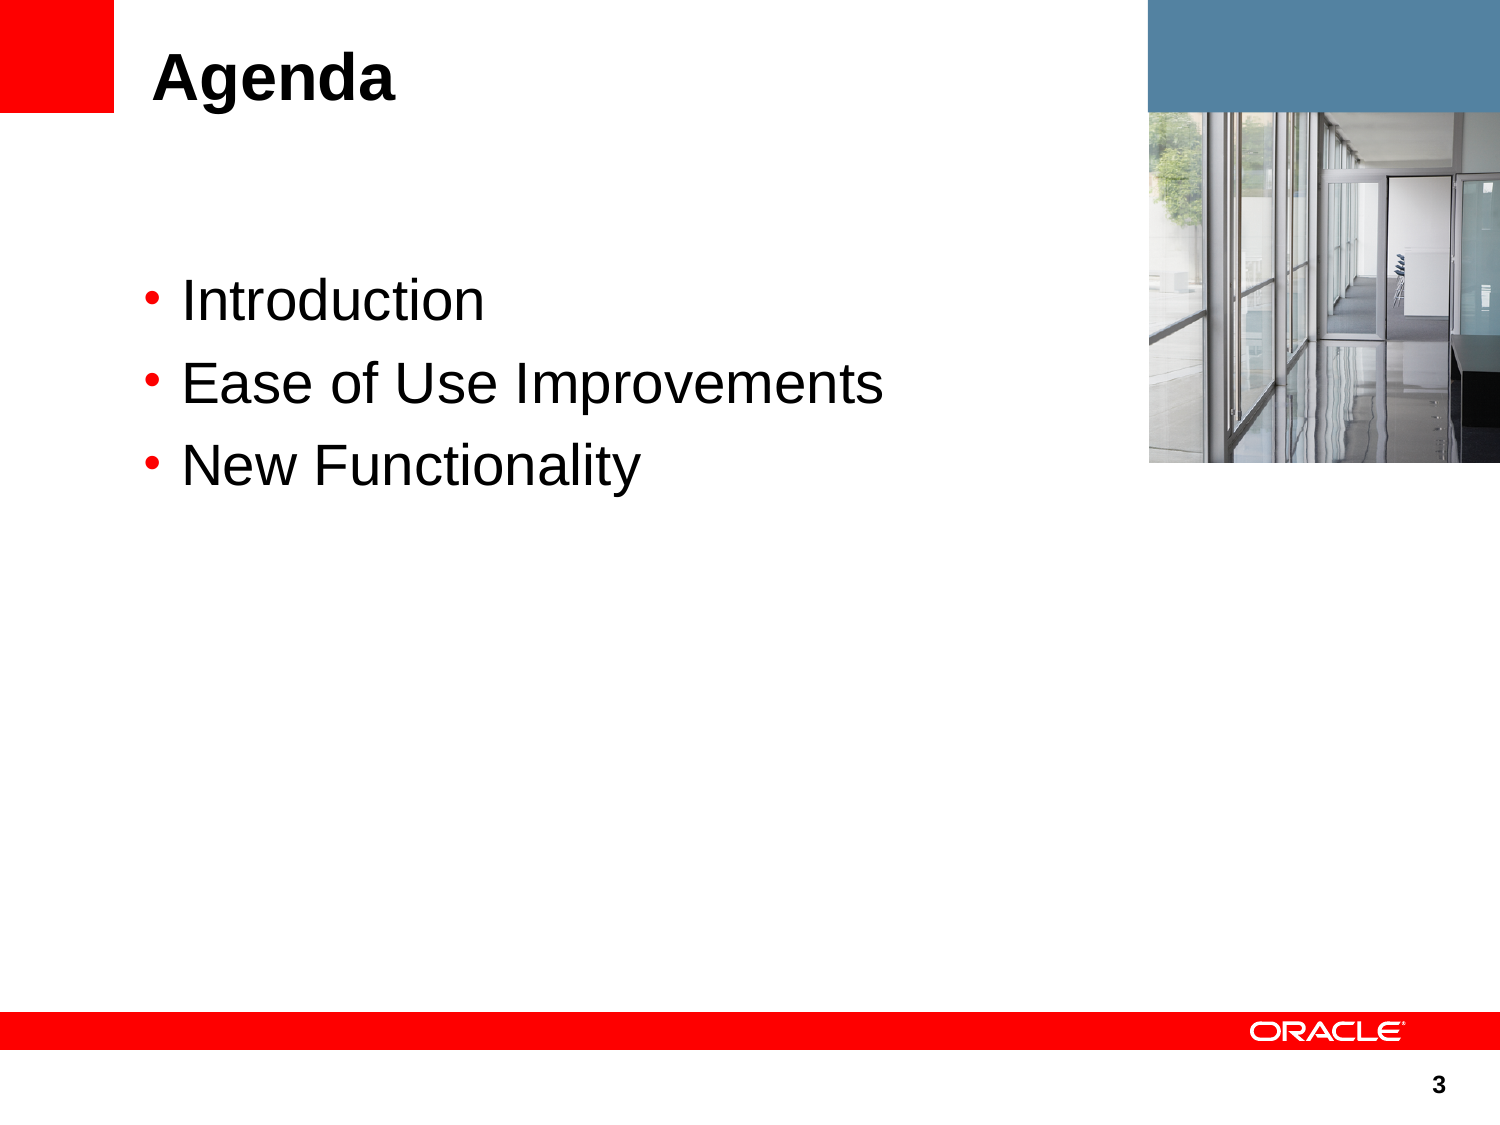

# Agenda
<Insert Picture Here>
Introduction
Ease of Use Improvements
New Functionality